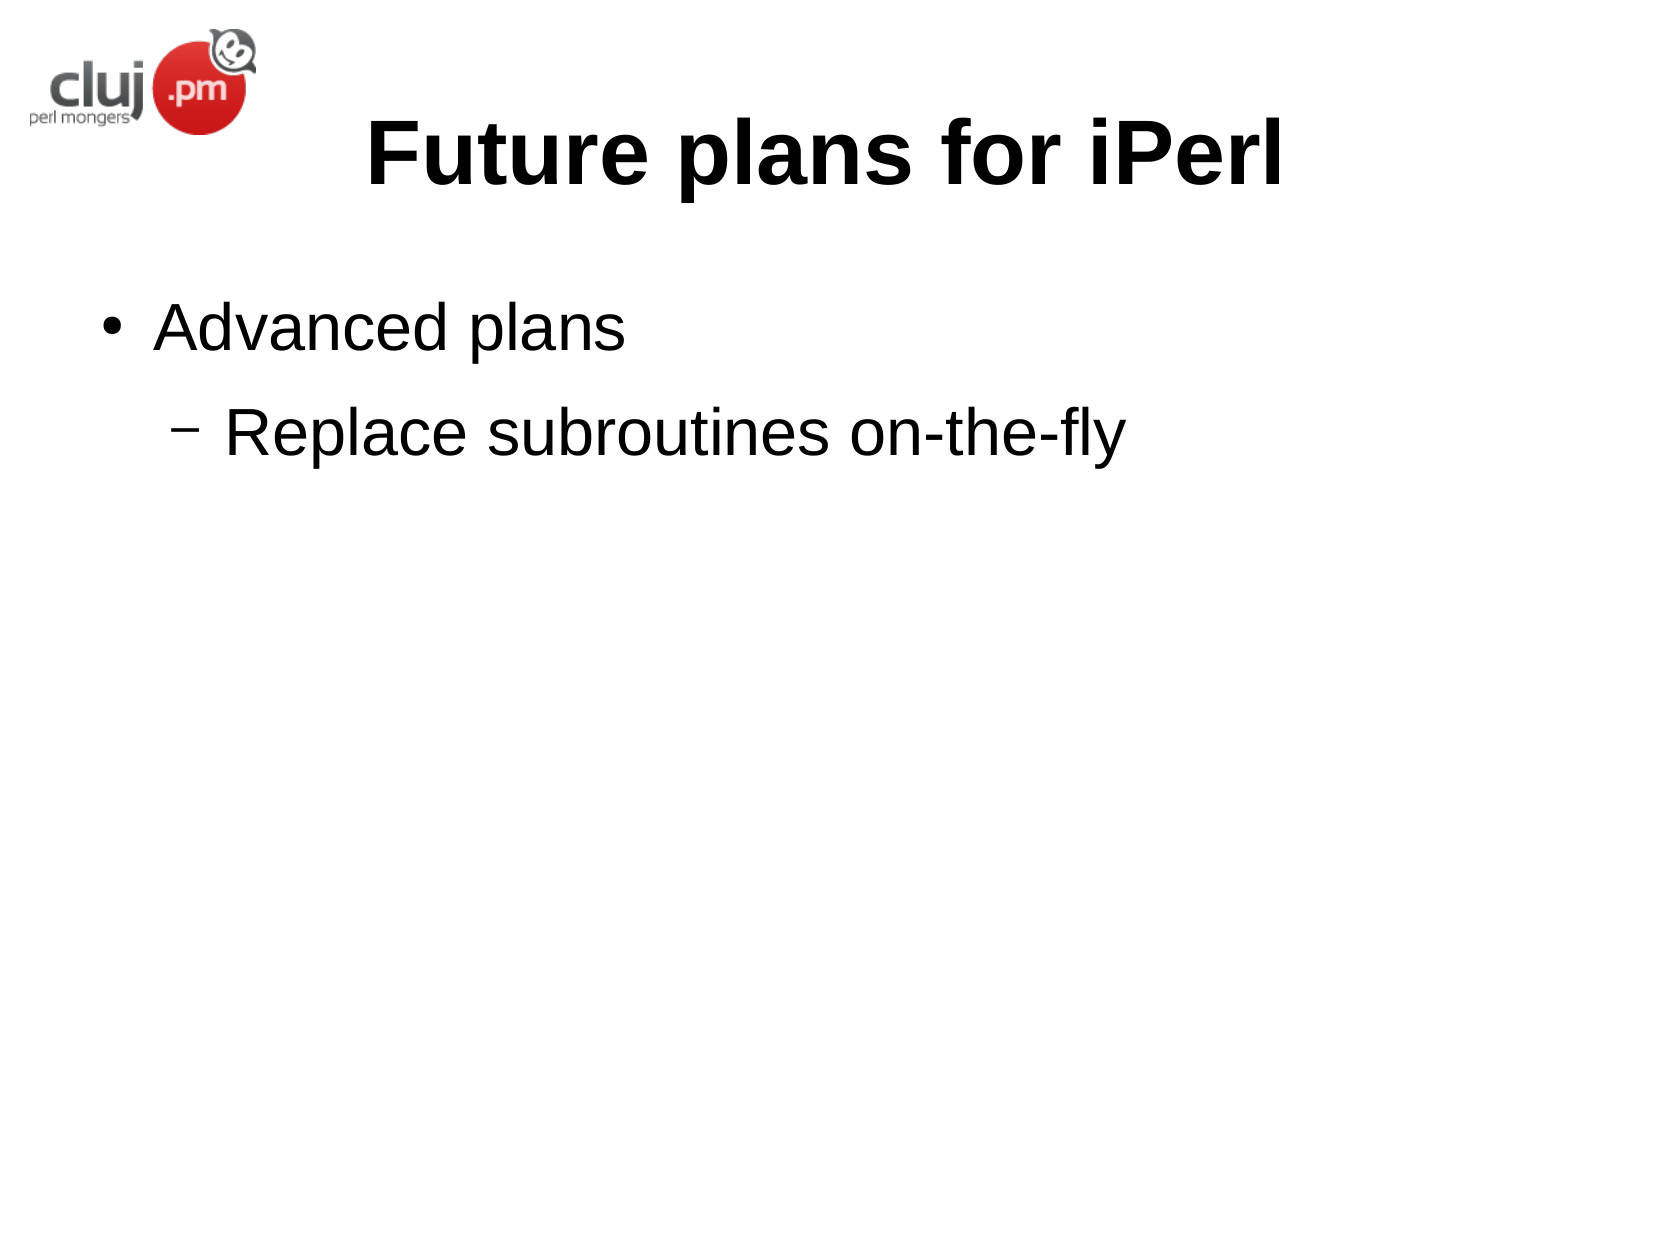

# Future plans for iPerl
Advanced plans
Replace subroutines on-the-fly